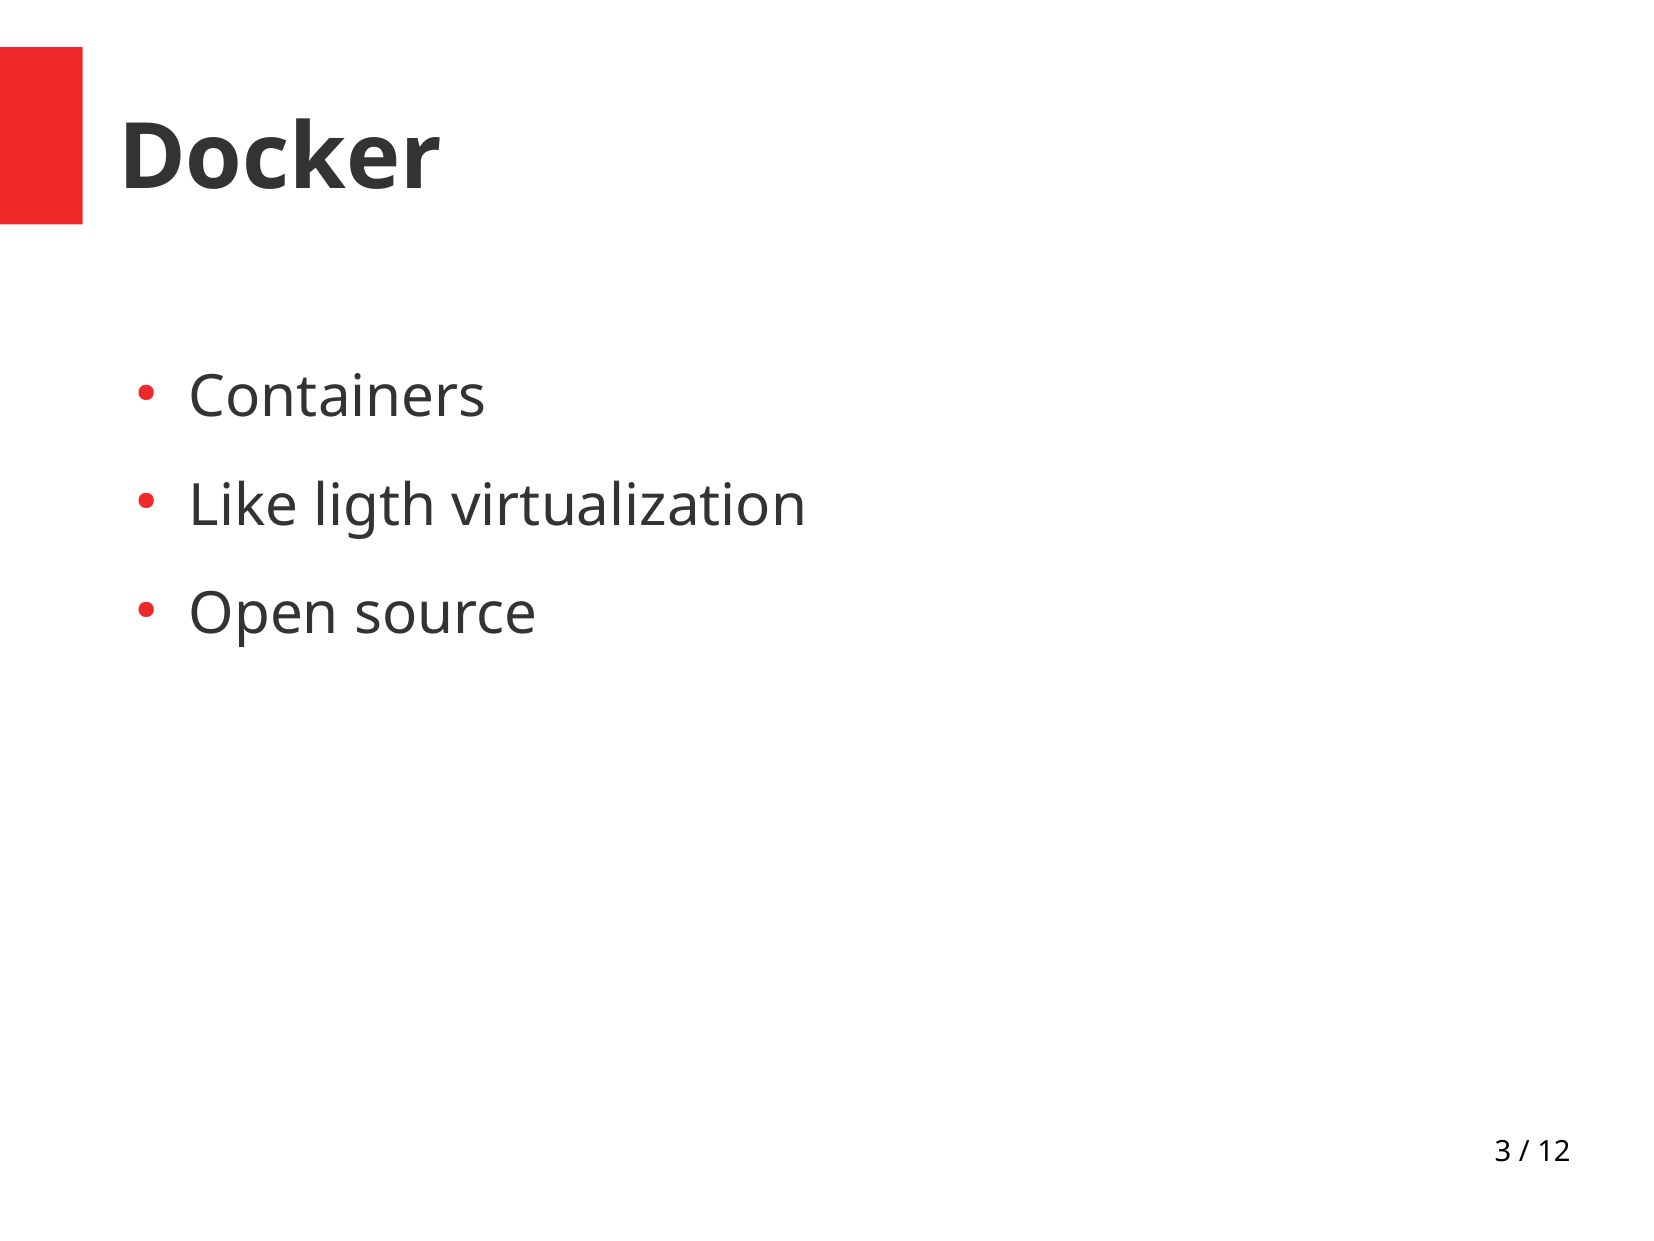

# Docker
Containers
Like ligth virtualization
Open source
3